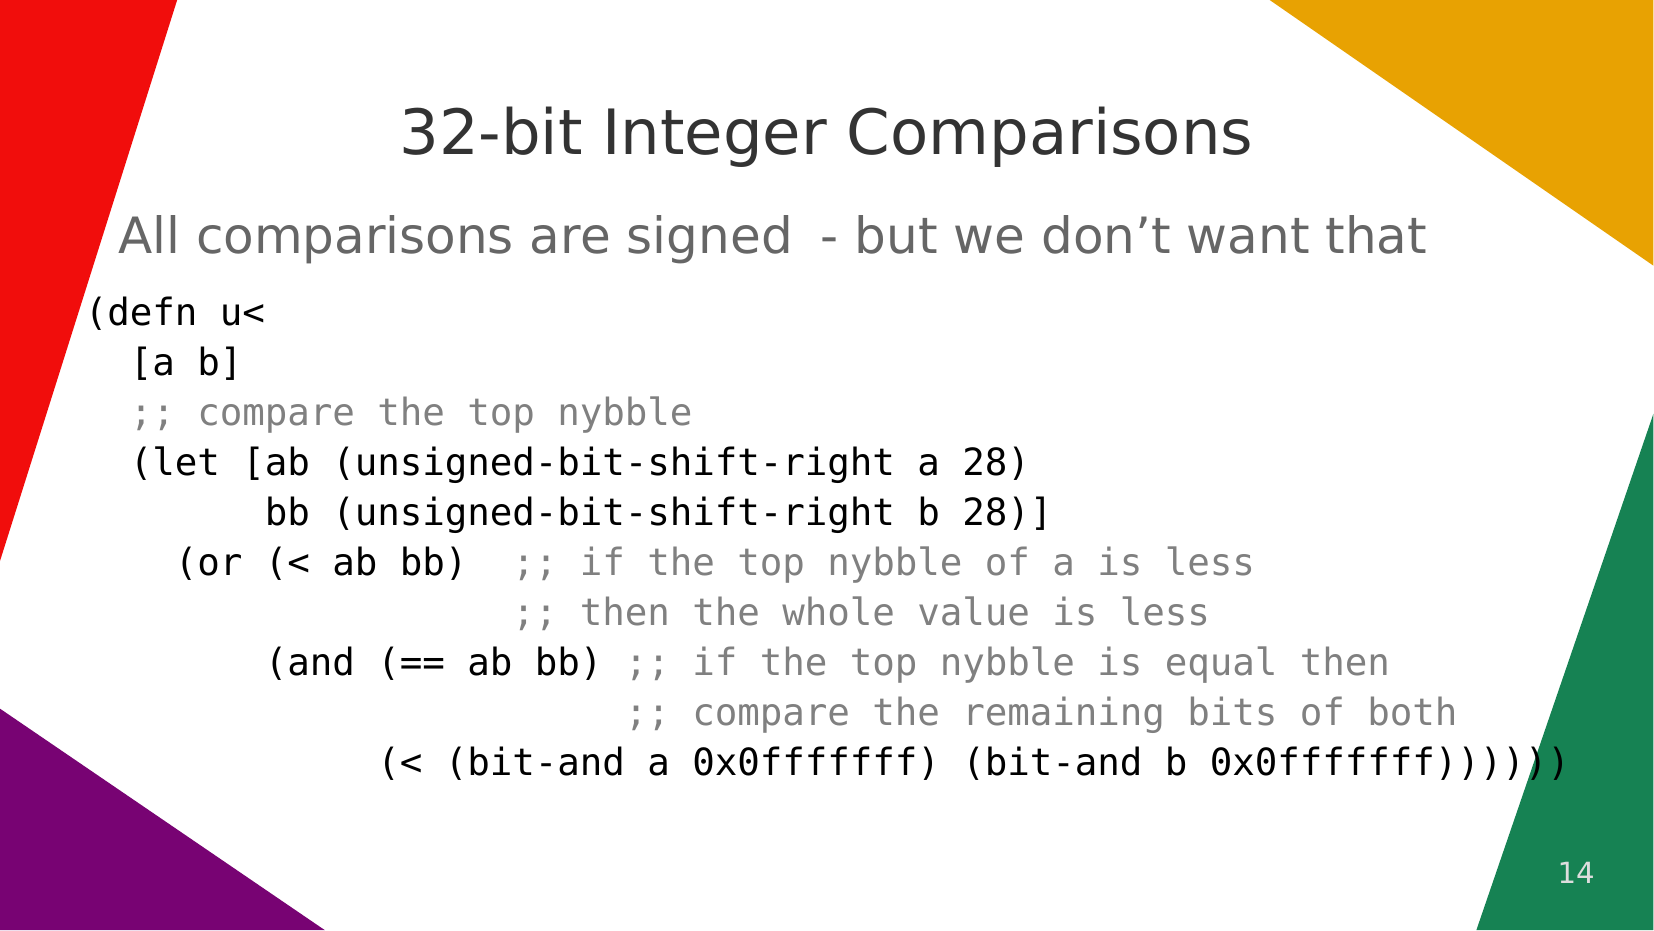

# 32-bit Integer Comparisons
All comparisons are signed
- but we don’t want that
(defn u<
 [a b]
 ;; compare the top nybble
 (let [ab (unsigned-bit-shift-right a 28)
 bb (unsigned-bit-shift-right b 28)]
 (or (< ab bb) ;; if the top nybble of a is less
 ;; then the whole value is less
 (and (== ab bb) ;; if the top nybble is equal then
 ;; compare the remaining bits of both
 (< (bit-and a 0x0fffffff) (bit-and b 0x0fffffff))))))
14